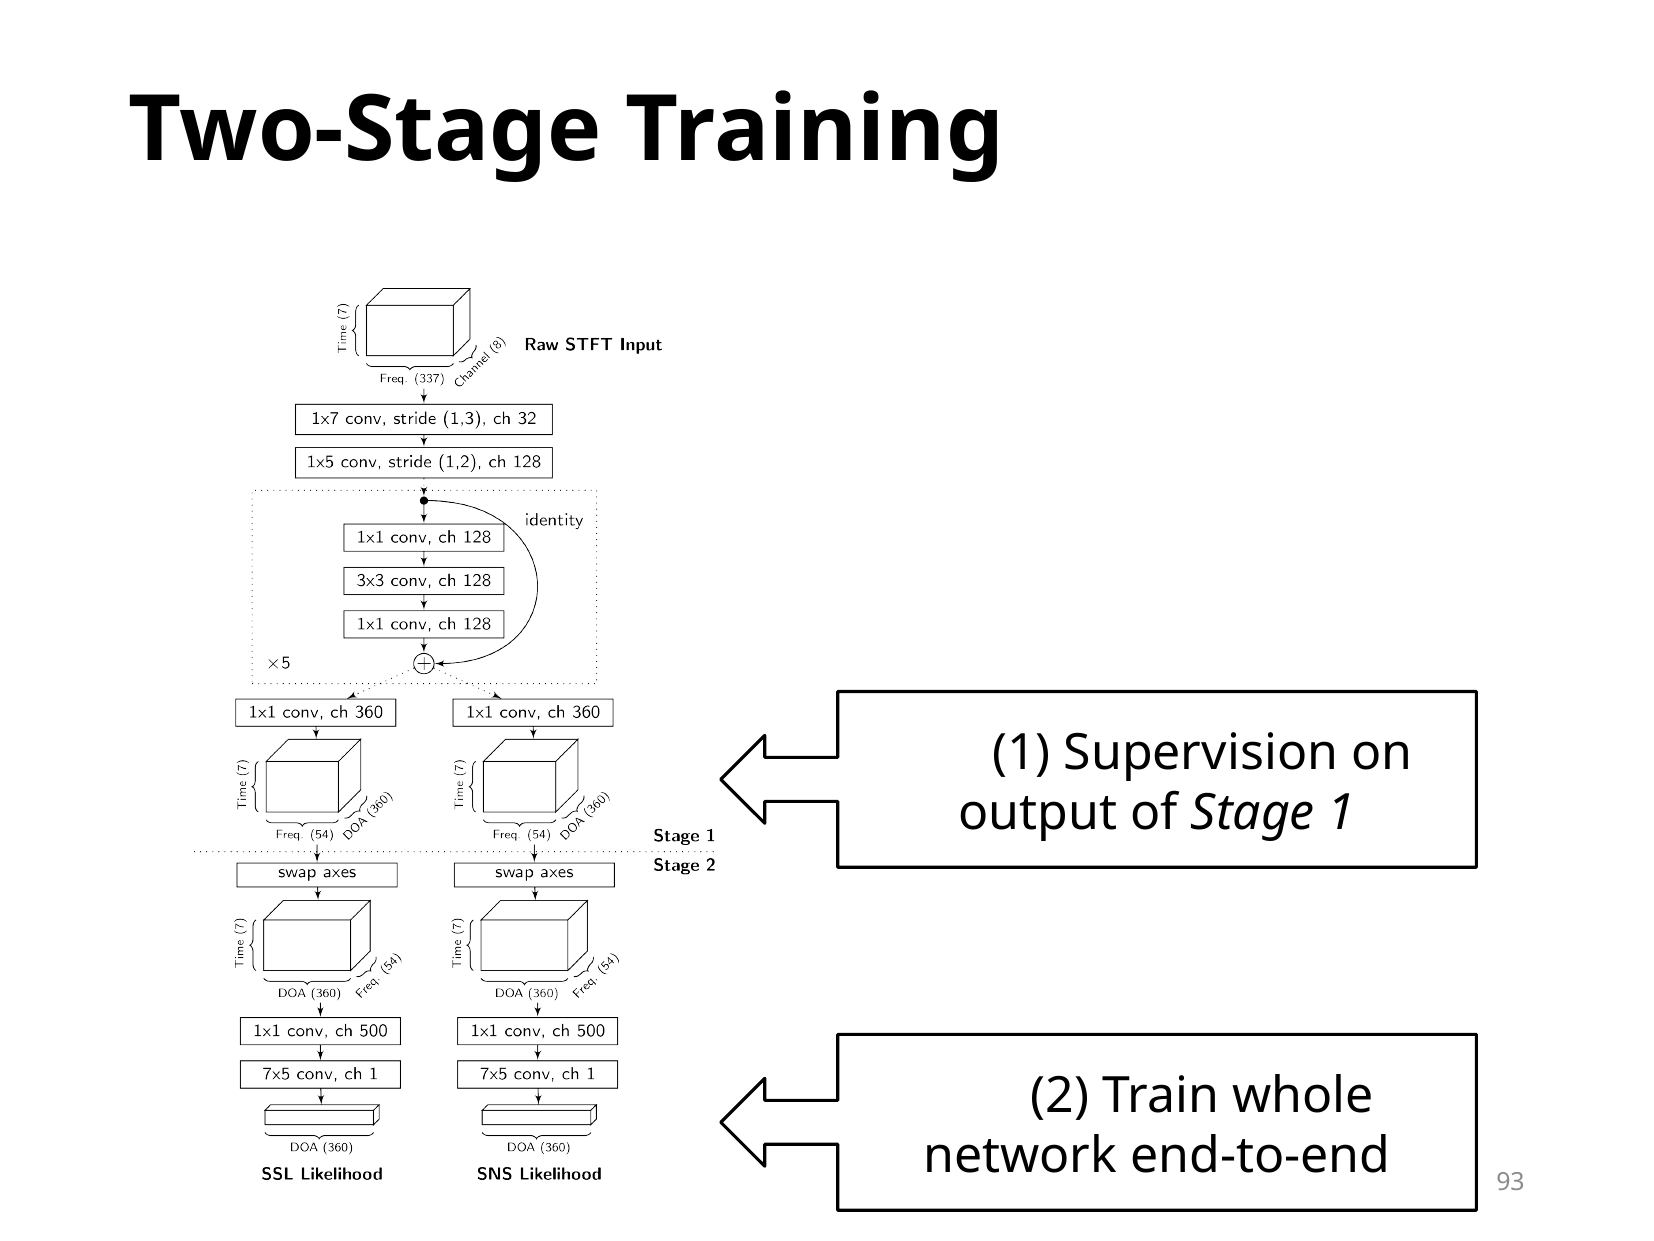

# Two-Stage Training
 (1) Supervision on output of Stage 1
 (2) Train whole network end-to-end